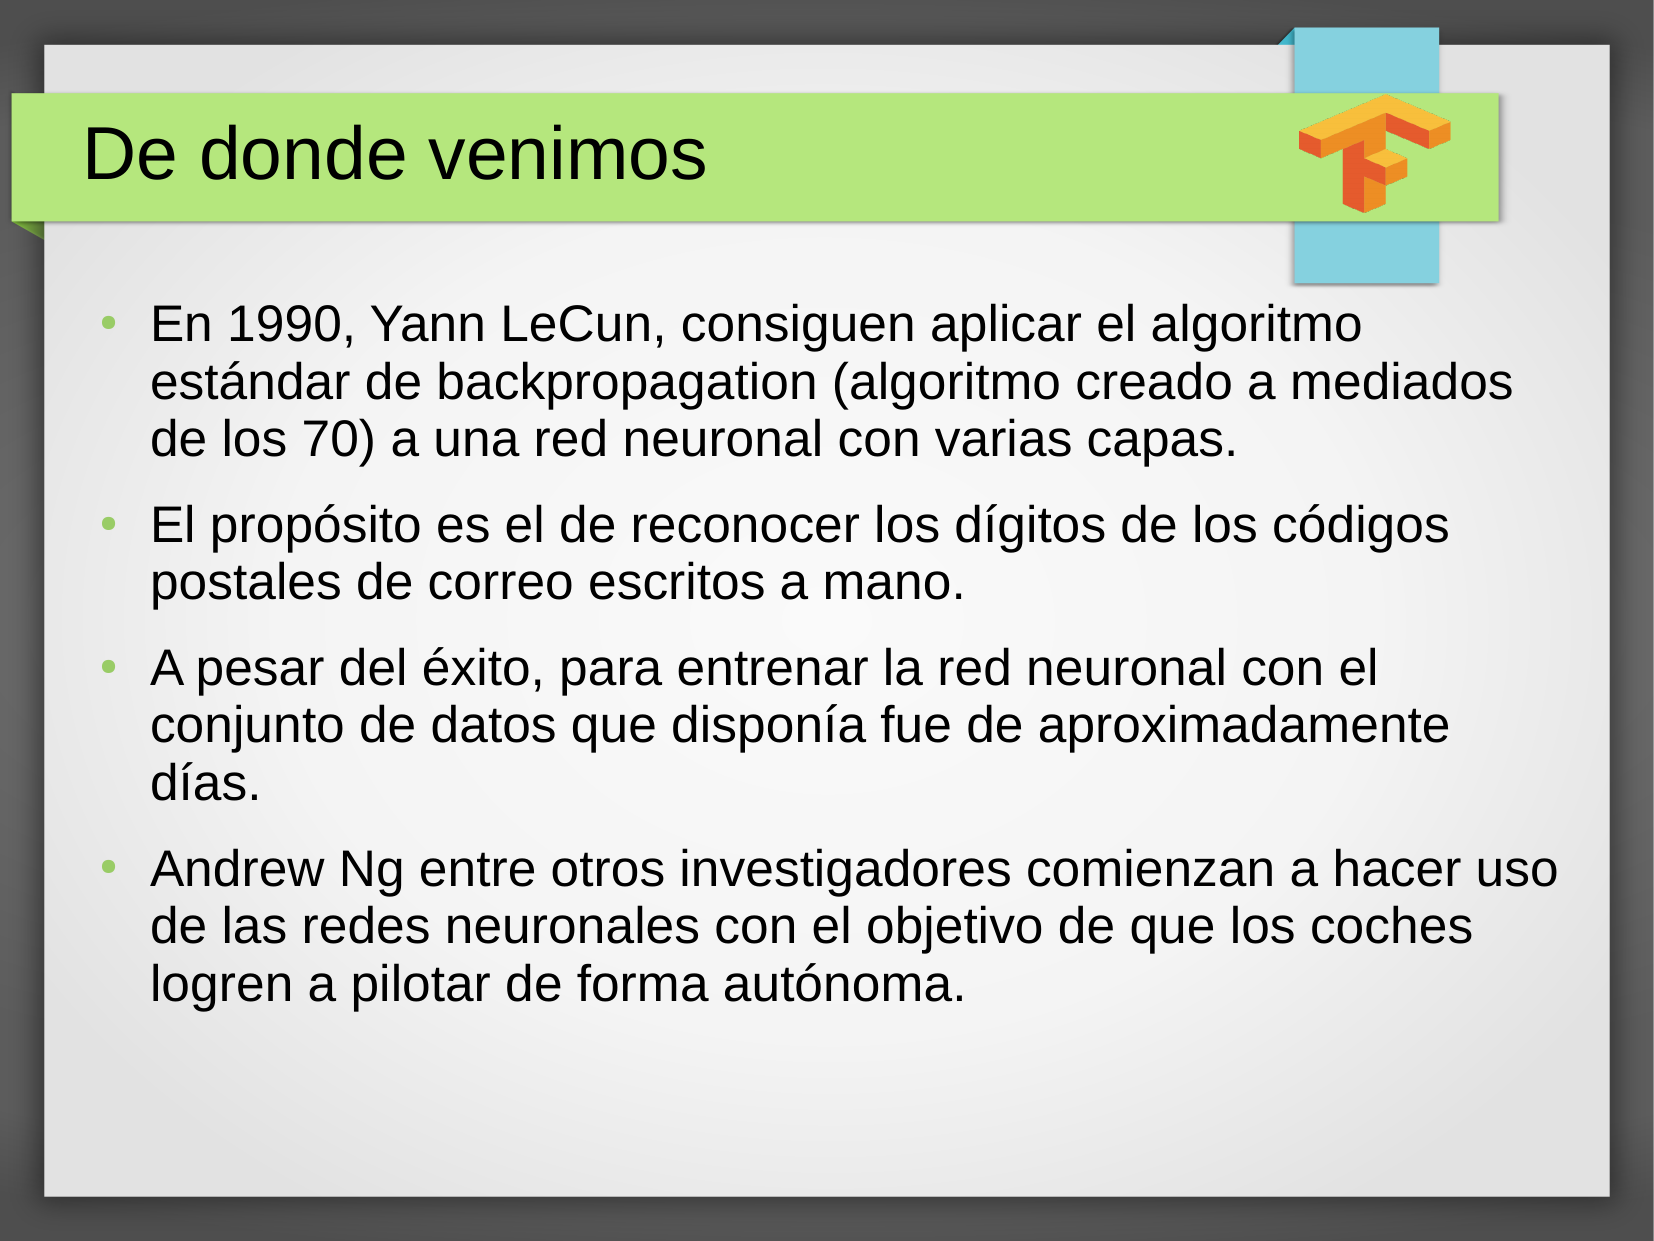

# De donde venimos
En 1990, Yann LeCun, consiguen aplicar el algoritmo estándar de backpropagation (algoritmo creado a mediados de los 70) a una red neuronal con varias capas.
El propósito es el de reconocer los dígitos de los códigos postales de correo escritos a mano.
A pesar del éxito, para entrenar la red neuronal con el conjunto de datos que disponía fue de aproximadamente días.
Andrew Ng entre otros investigadores comienzan a hacer uso de las redes neuronales con el objetivo de que los coches logren a pilotar de forma autónoma.